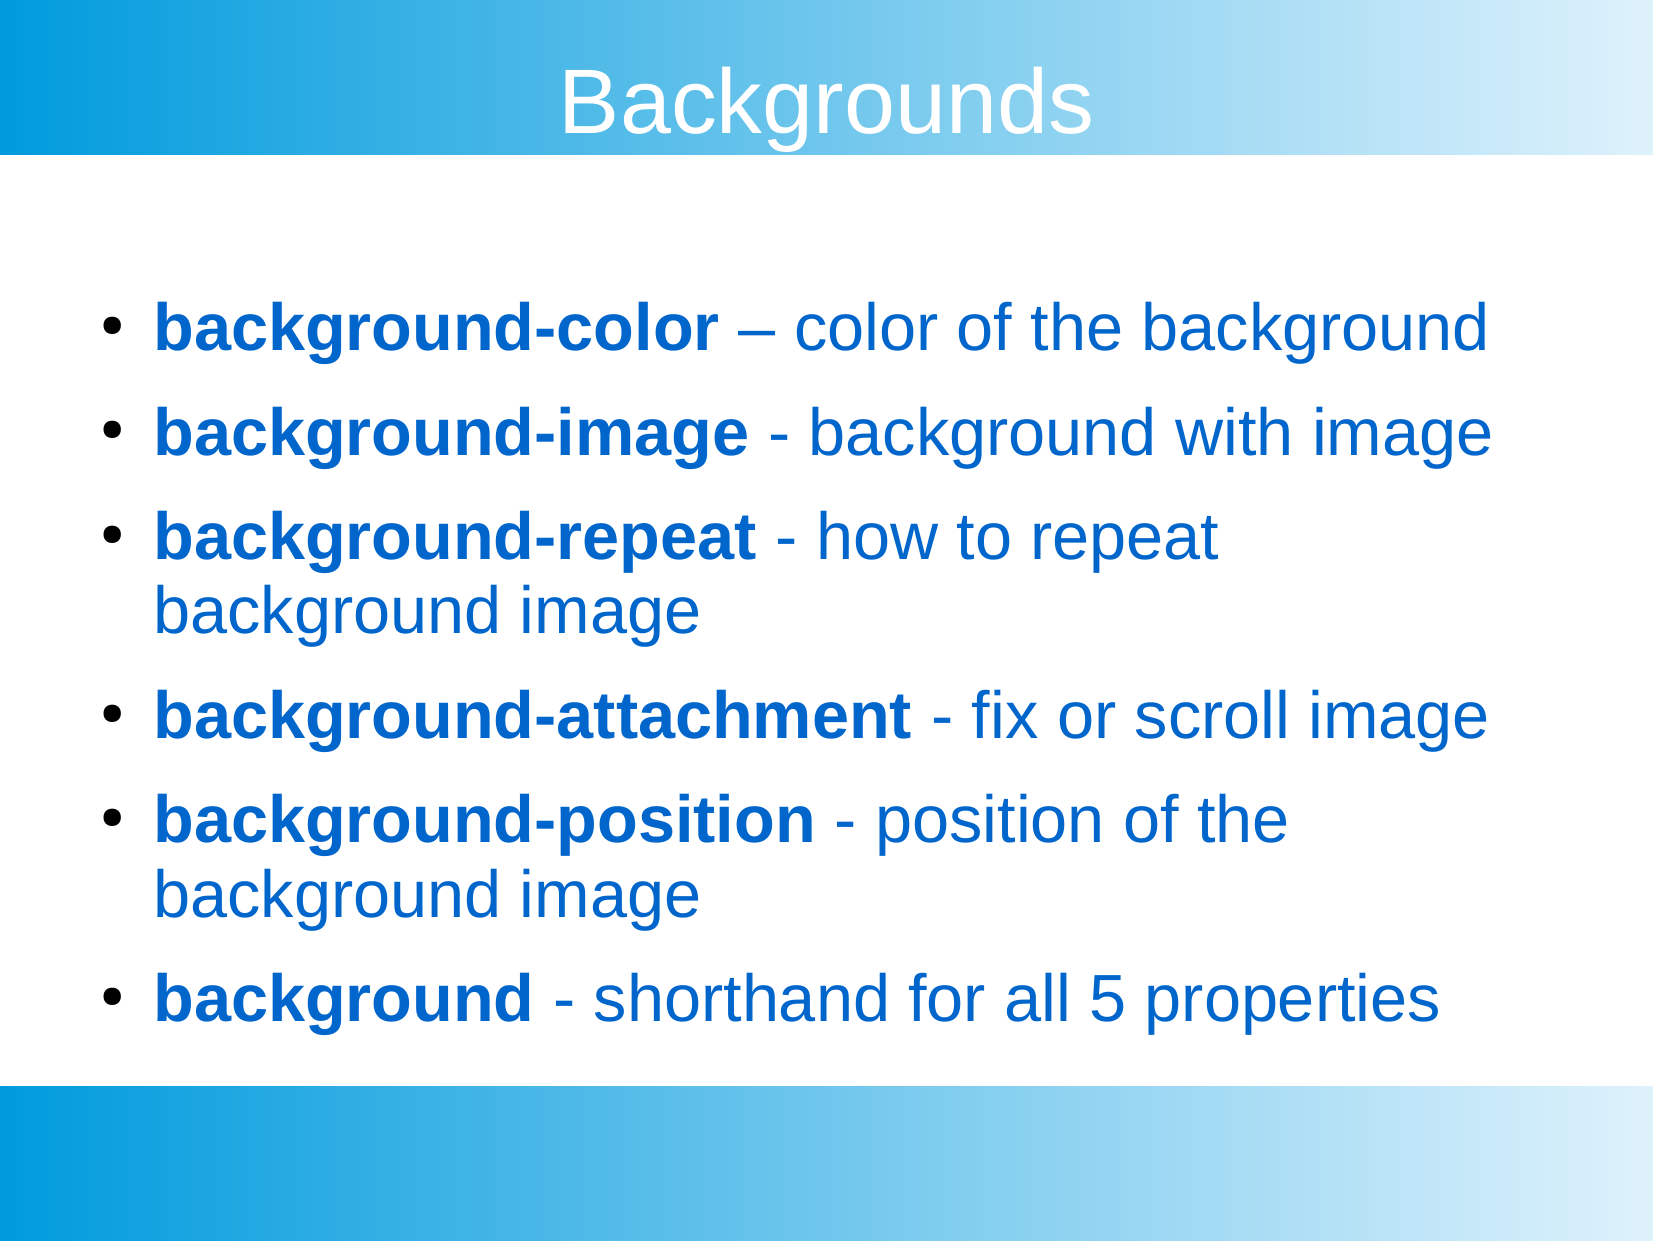

# Backgrounds
background-color – color of the background
background-image - background with image
background-repeat - how to repeat background image
background-attachment - fix or scroll image
background-position - position of the background image
background - shorthand for all 5 properties